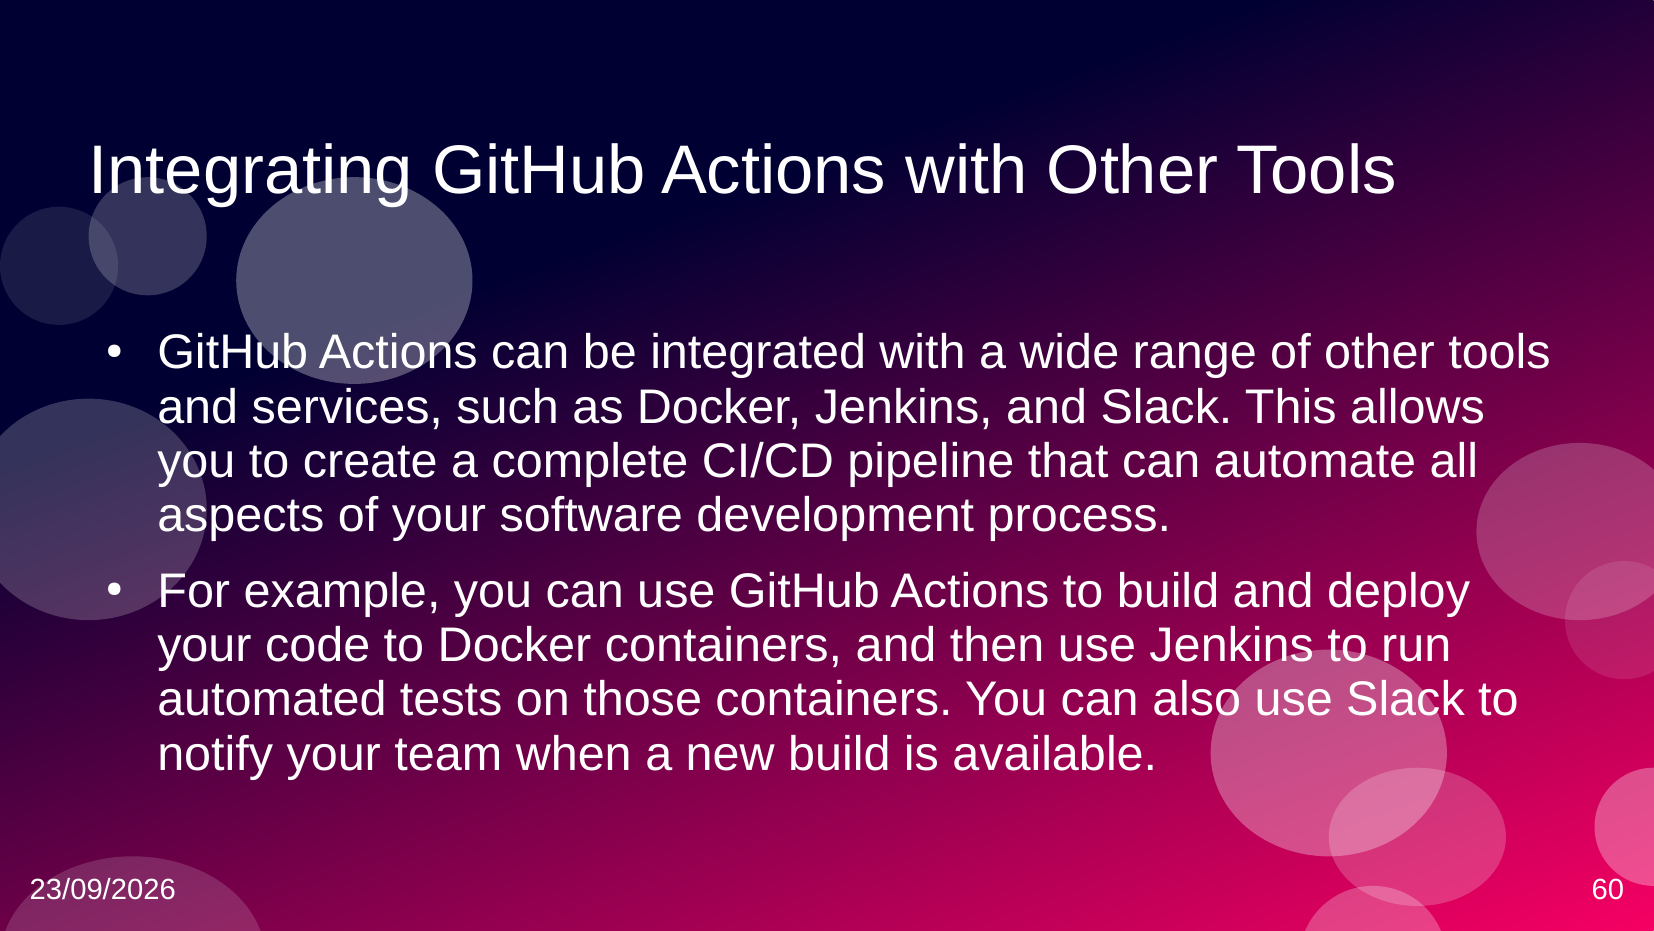

# Integrating GitHub Actions with Other Tools
GitHub Actions can be integrated with a wide range of other tools and services, such as Docker, Jenkins, and Slack. This allows you to create a complete CI/CD pipeline that can automate all aspects of your software development process.
For example, you can use GitHub Actions to build and deploy your code to Docker containers, and then use Jenkins to run automated tests on those containers. You can also use Slack to notify your team when a new build is available.
60